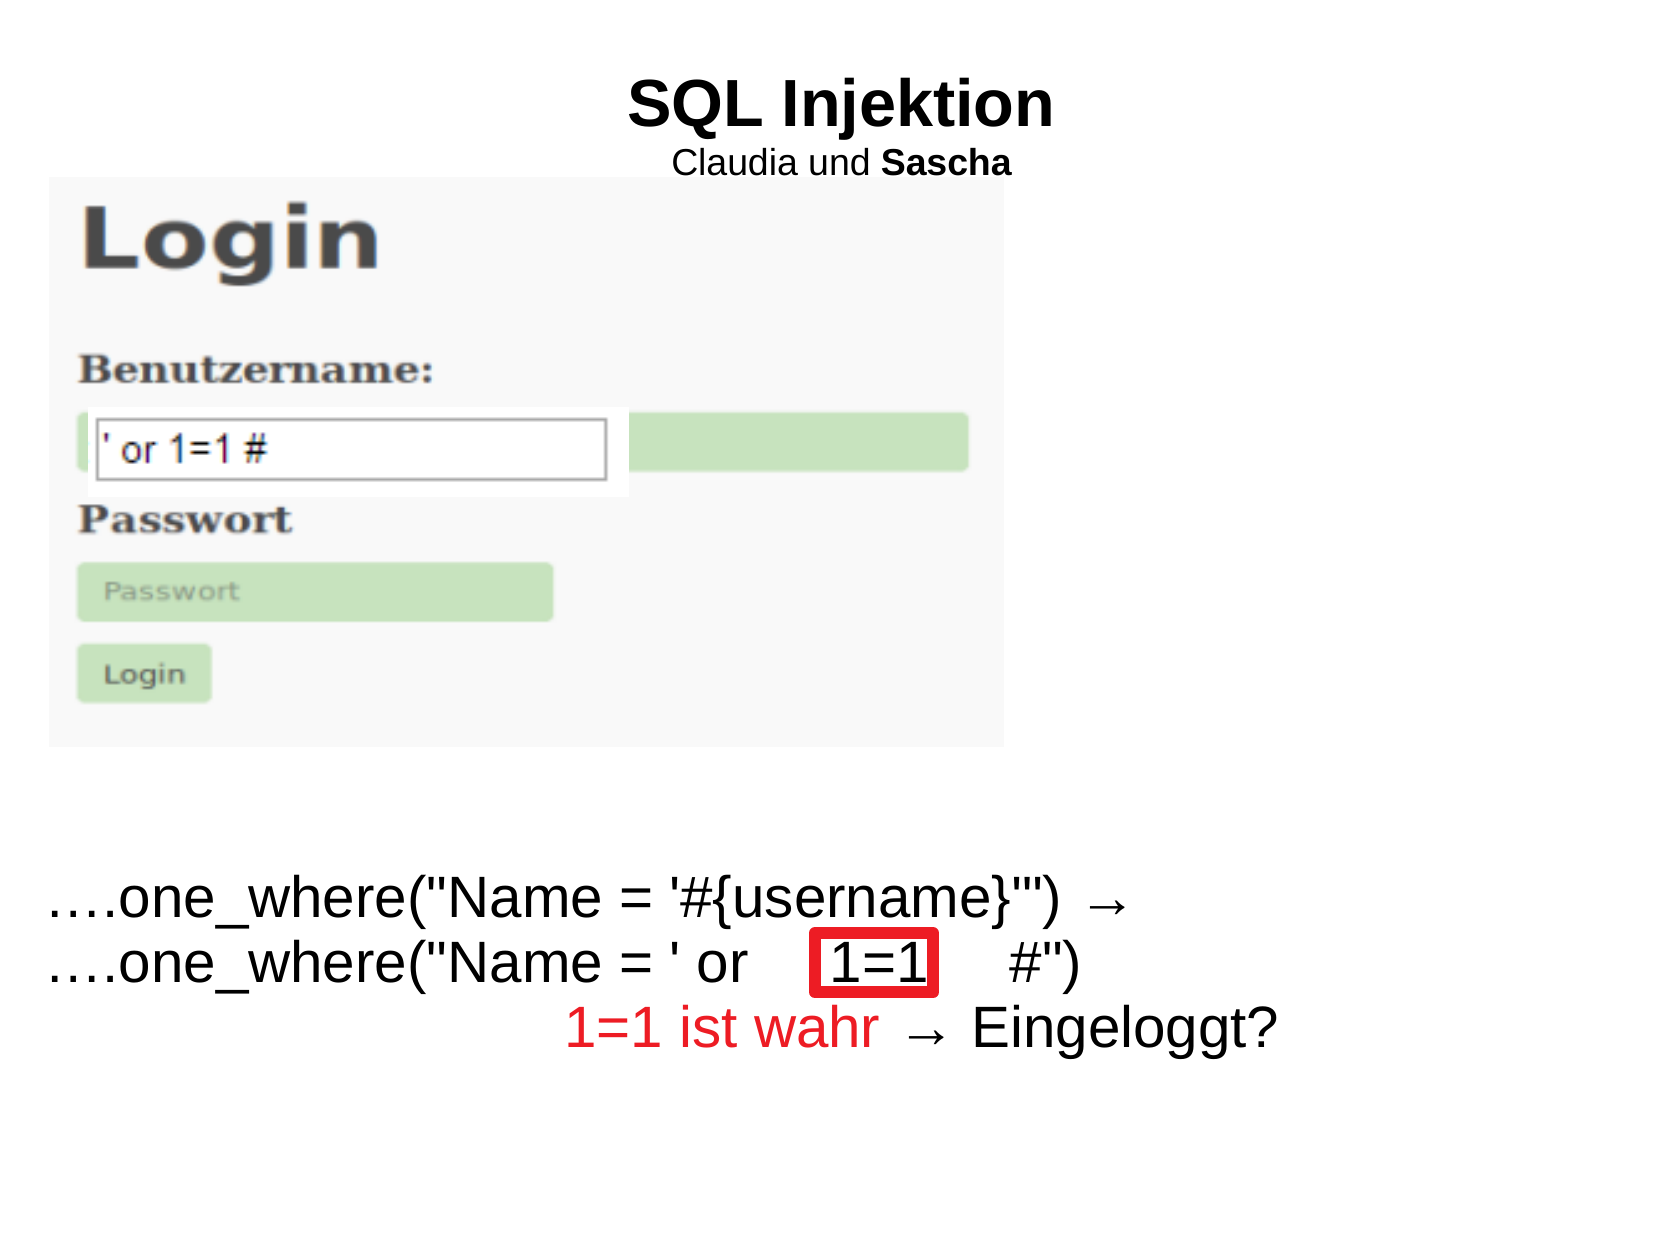

SQL Injektion
Claudia und Sascha
….one_where("Name = '#{username}'") →
….one_where("Name = ' or 1=1 #")
 1=1 ist wahr → Eingeloggt?